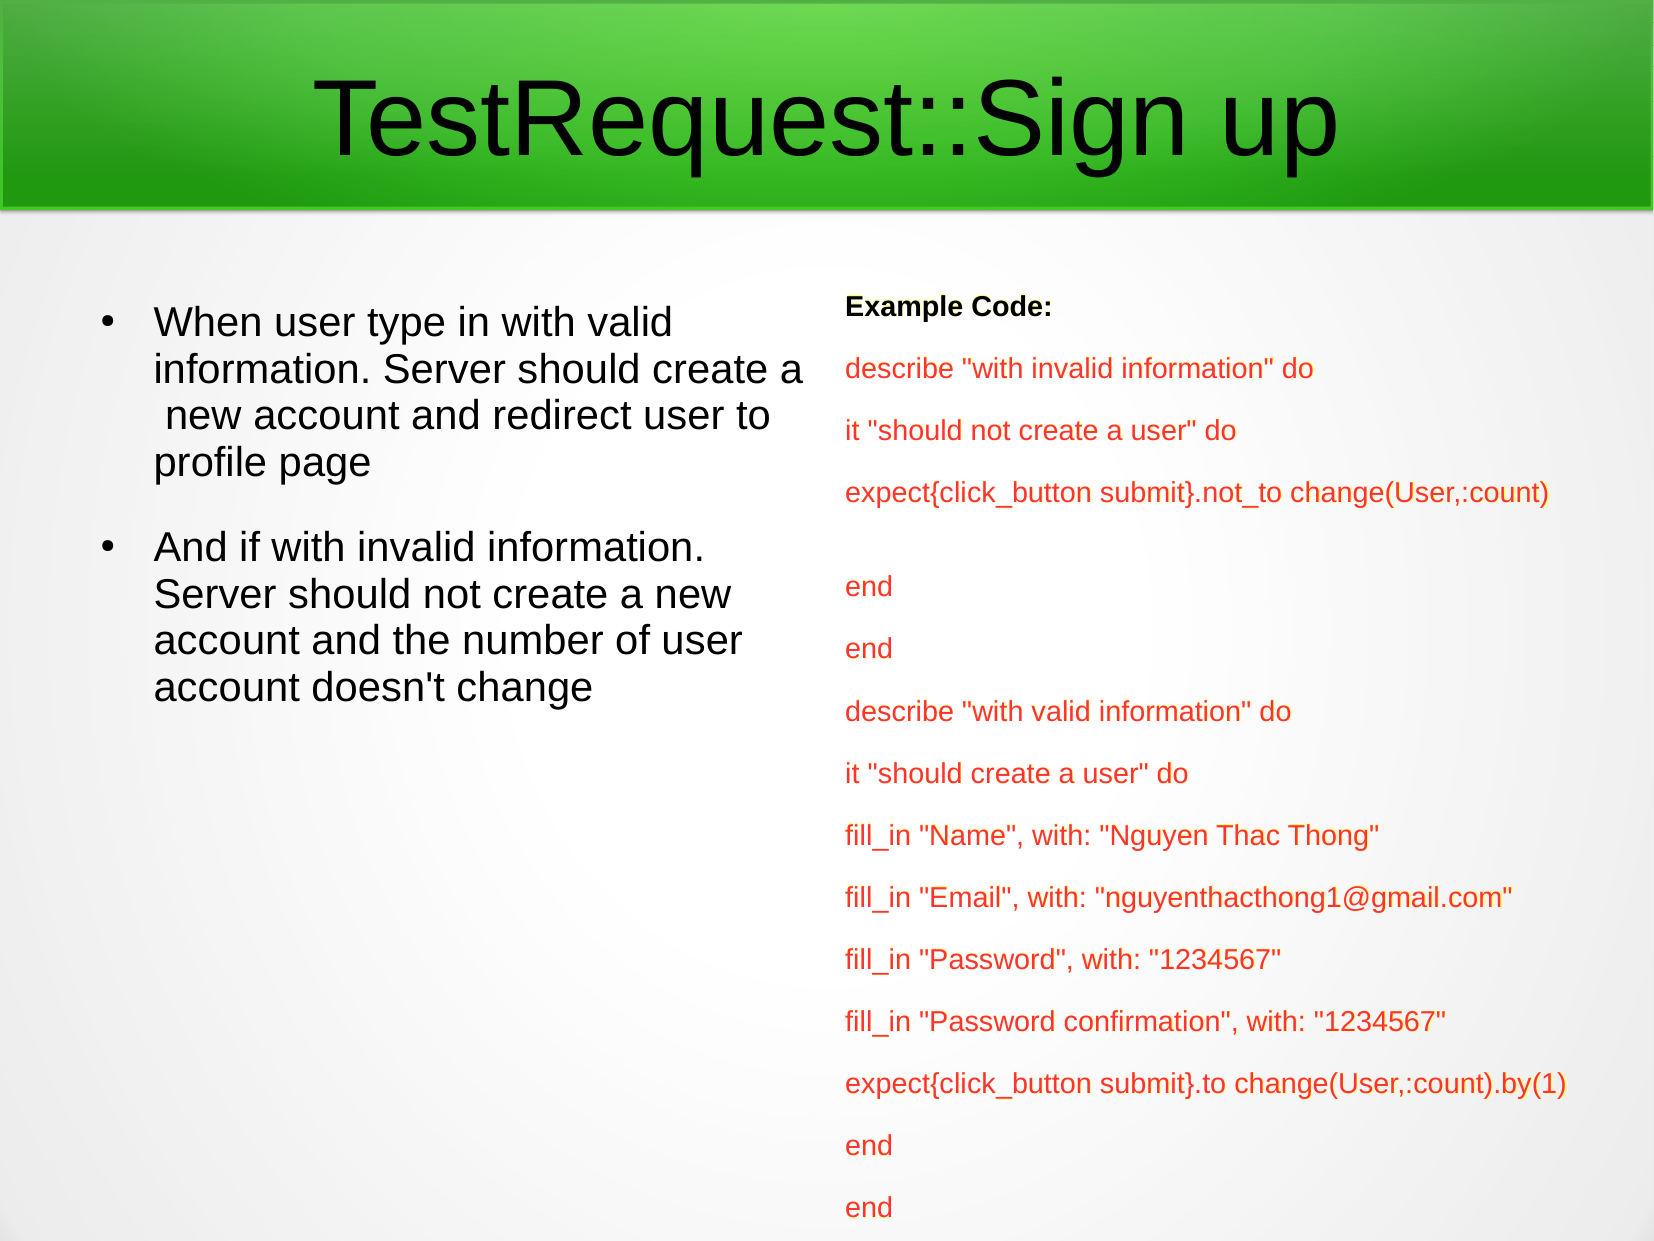

# TestRequest::Sign up
Example Code:
describe "with invalid information" do
it "should not create a user" do
expect{click_button submit}.not_to change(User,:count)
end
end
describe "with valid information" do
it "should create a user" do
fill_in "Name", with: "Nguyen Thac Thong"
fill_in "Email", with: "nguyenthacthong1@gmail.com"
fill_in "Password", with: "1234567"
fill_in "Password confirmation", with: "1234567"
expect{click_button submit}.to change(User,:count).by(1)
end
end
When user type in with valid information. Server should create a new account and redirect user to profile page
And if with invalid information. Server should not create a new account and the number of user account doesn't change